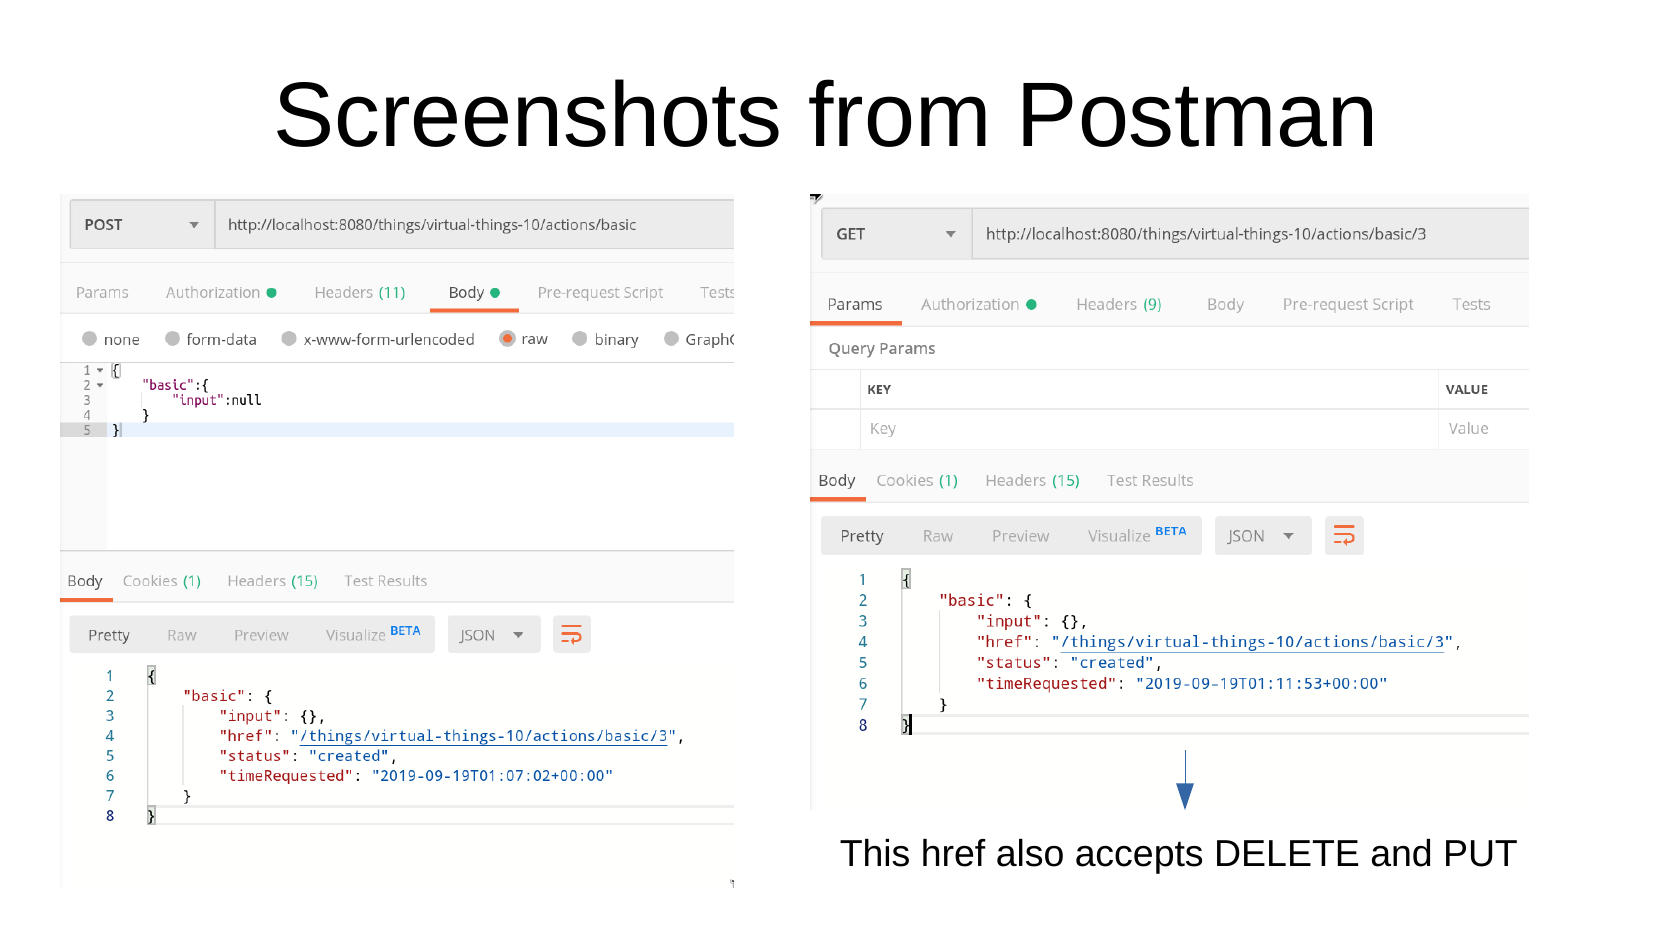

# Screenshots from Postman
This href also accepts DELETE and PUT